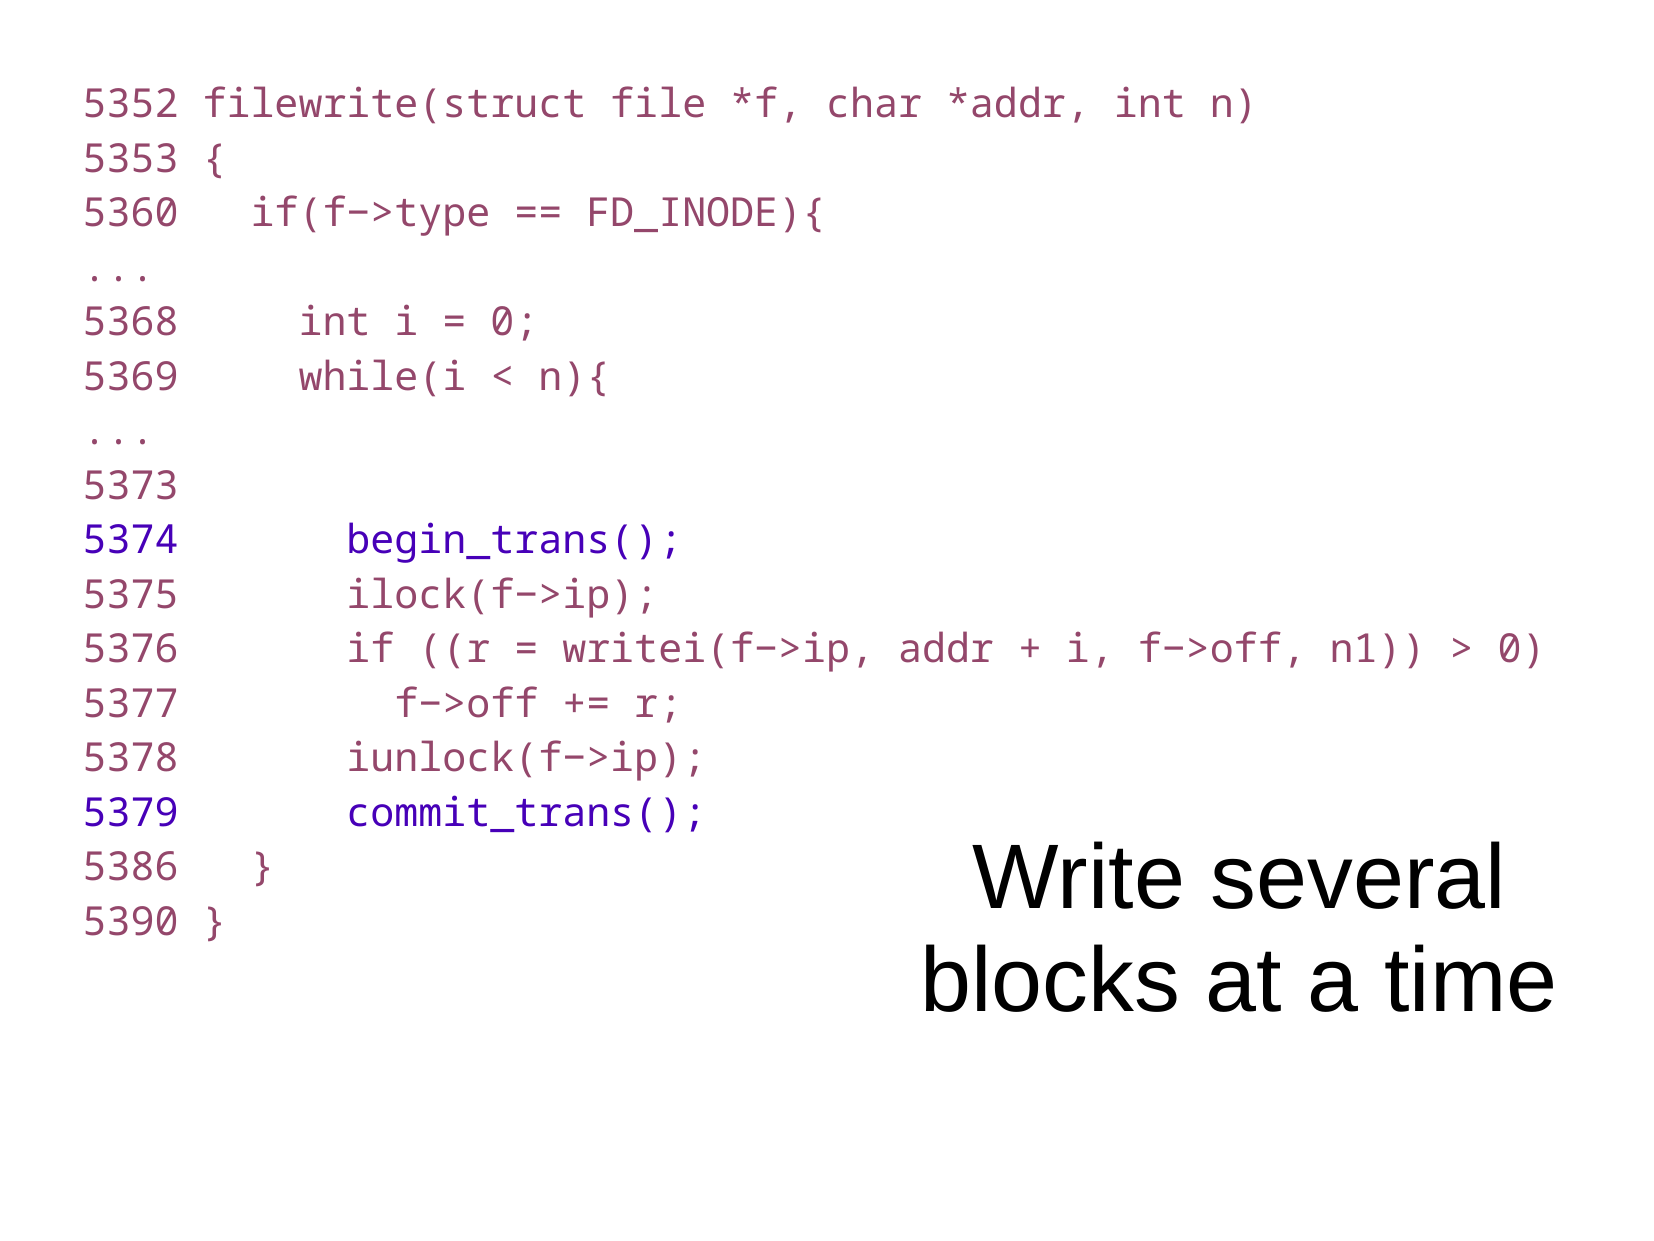

5352 filewrite(struct file *f, char *addr, int n)
5353 {
5360 if(f−>type == FD_INODE){
...
5368 int i = 0;
5369 while(i < n){
...
5373
5374 begin_trans();
5375 ilock(f−>ip);
5376 if ((r = writei(f−>ip, addr + i, f−>off, n1)) > 0)
5377 f−>off += r;
5378 iunlock(f−>ip);
5379 commit_trans();
5386 }
5390 }
# Write several blocks at a time